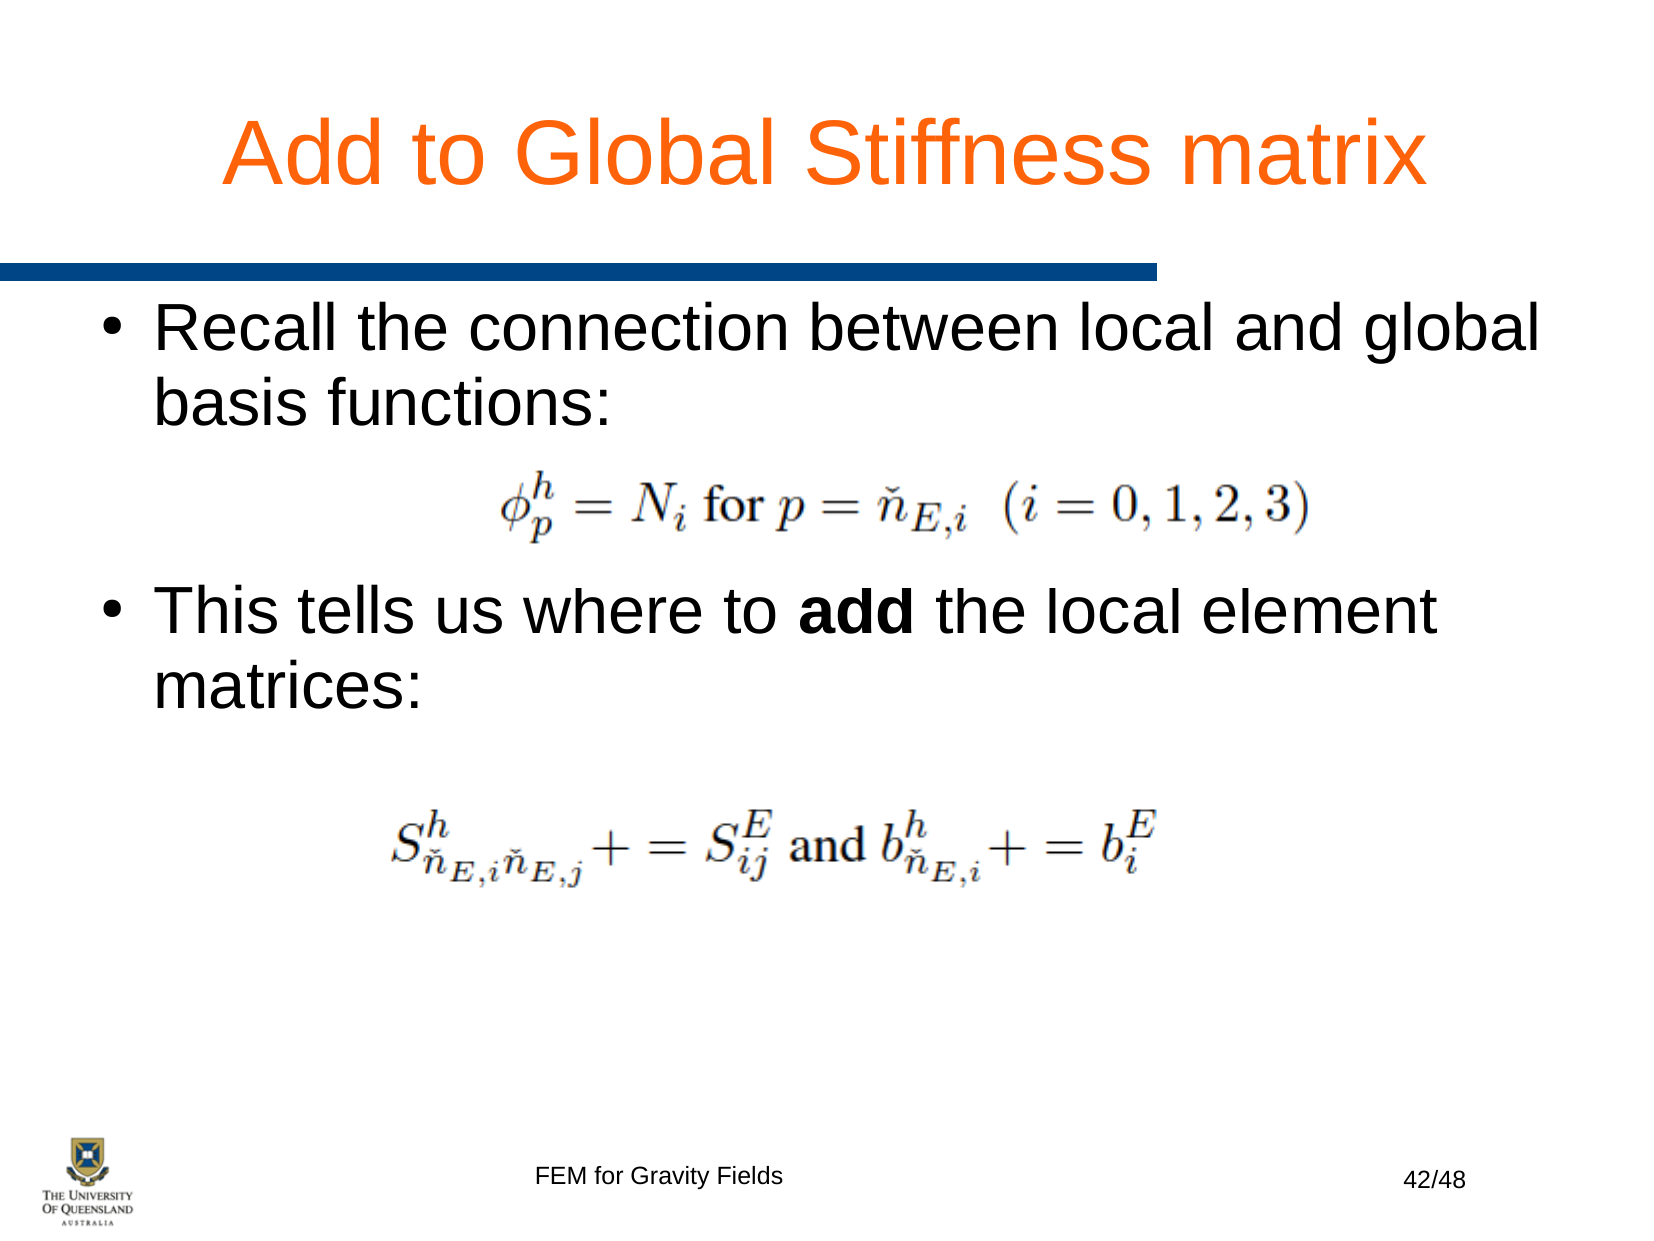

# Add to Global Stiffness matrix
Recall the connection between local and global basis functions:
This tells us where to add the local element matrices: